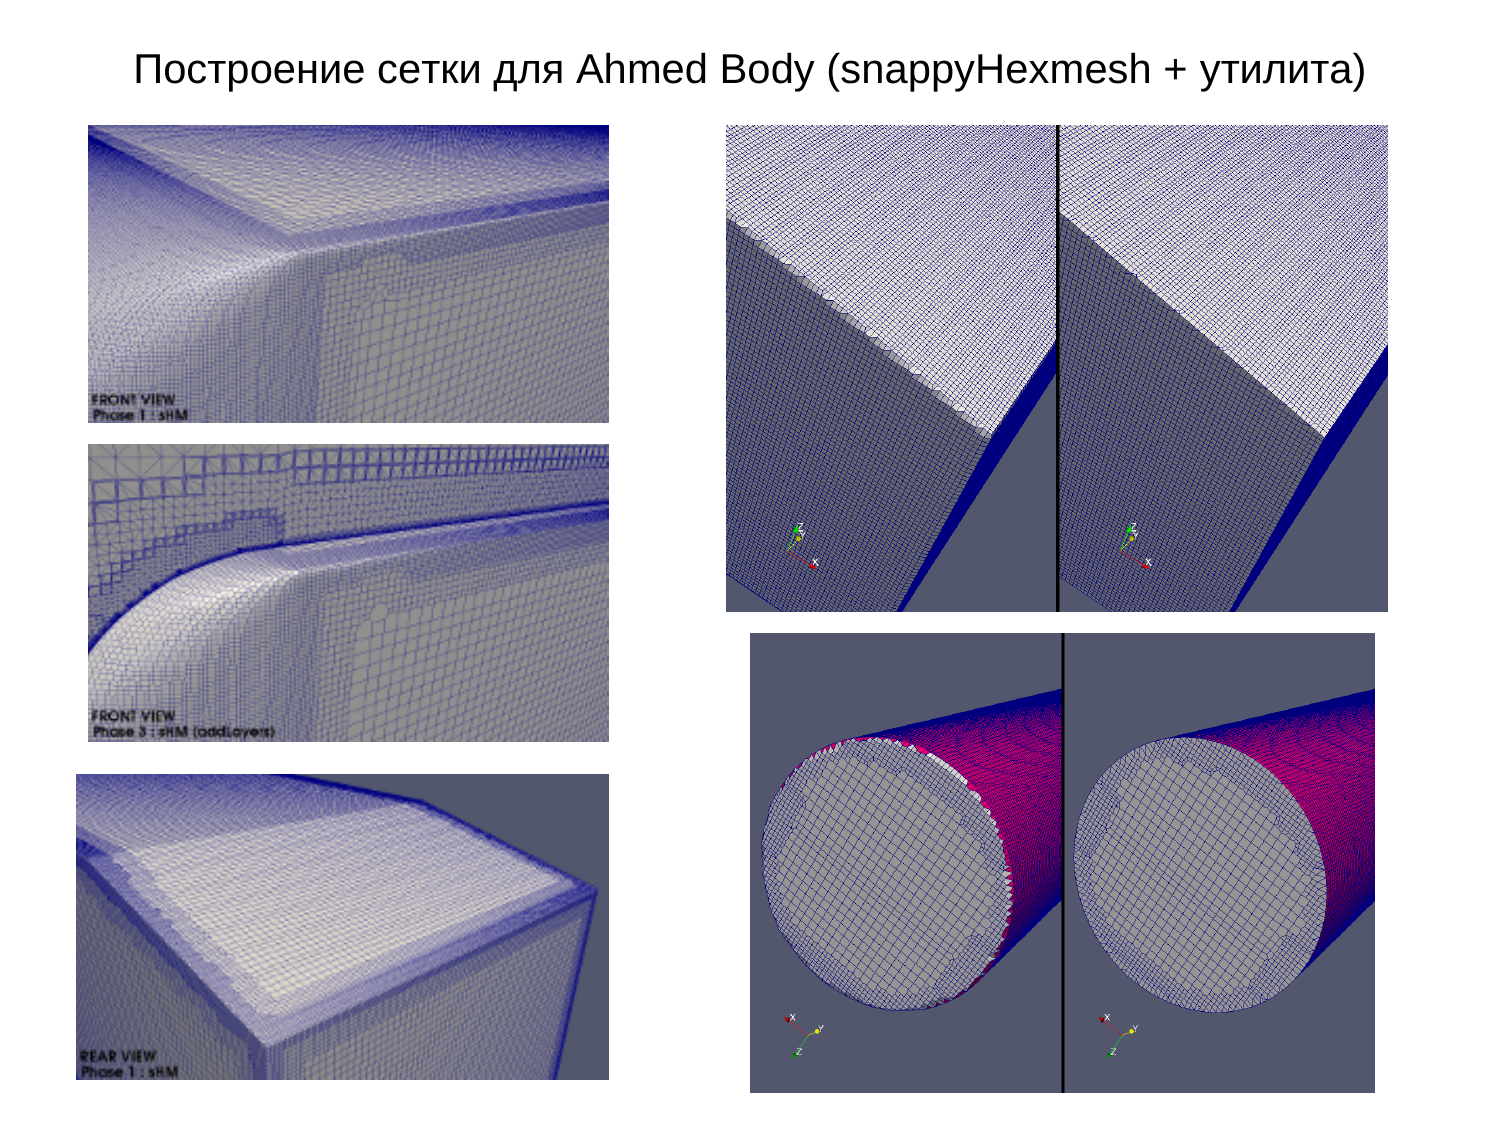

# Построение сетки для Ahmed Body (snappyHexmesh + утилита)